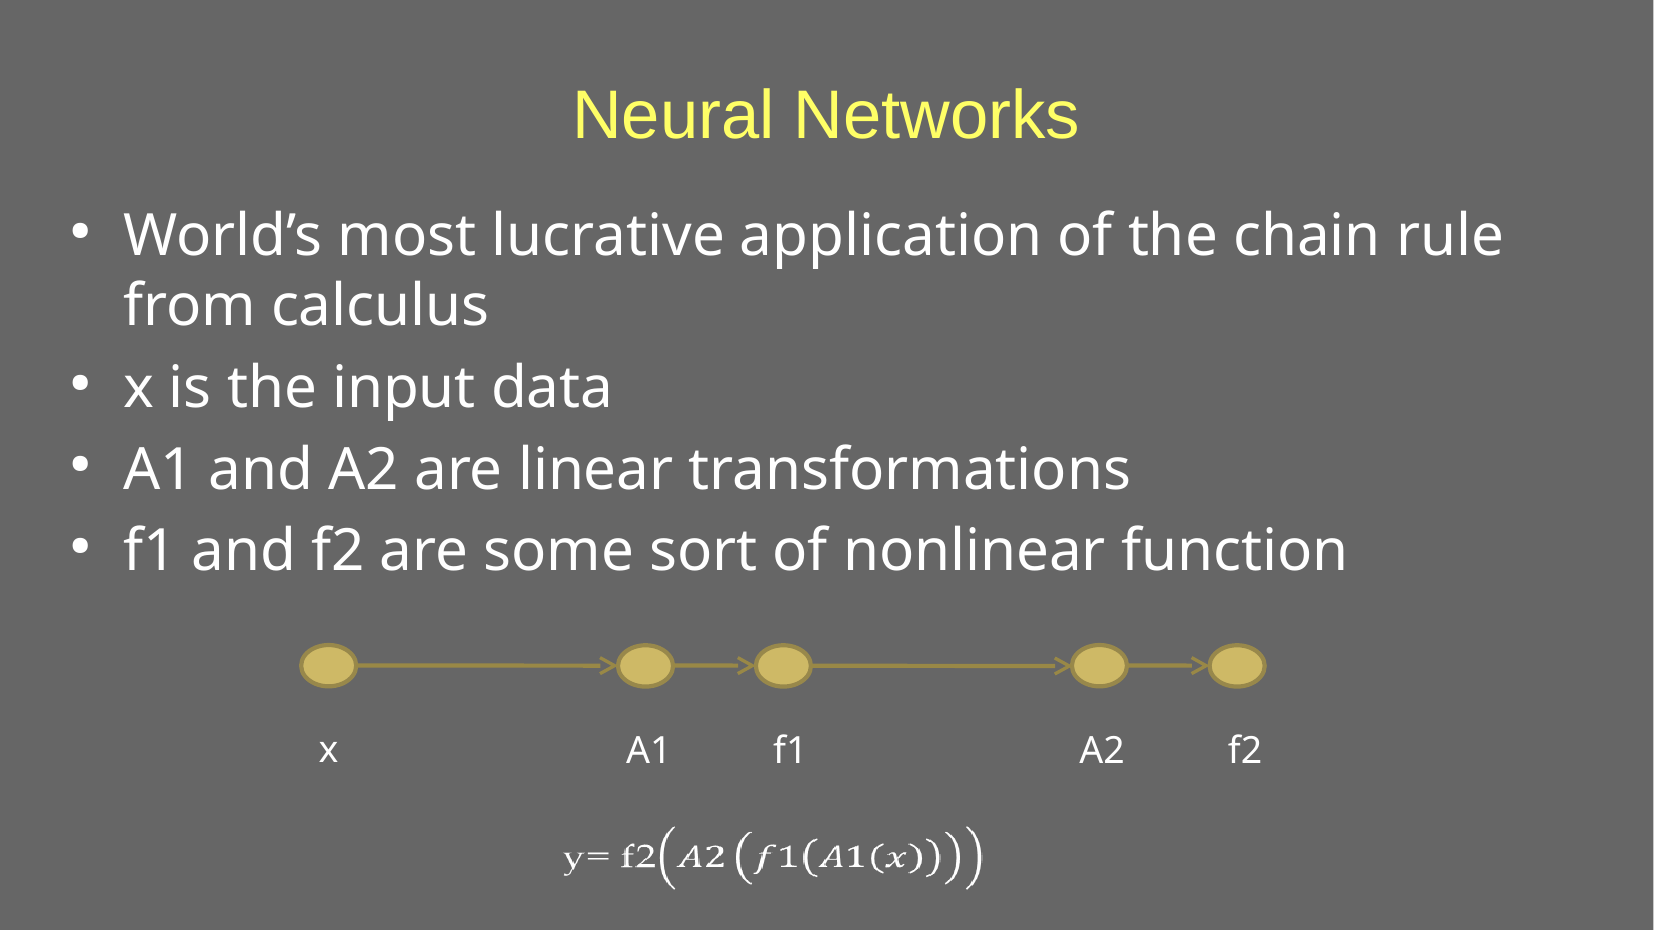

# Neural Networks
World’s most lucrative application of the chain rule from calculus
x is the input data
A1 and A2 are linear transformations
f1 and f2 are some sort of nonlinear function
x
A1
f1
A2
f2